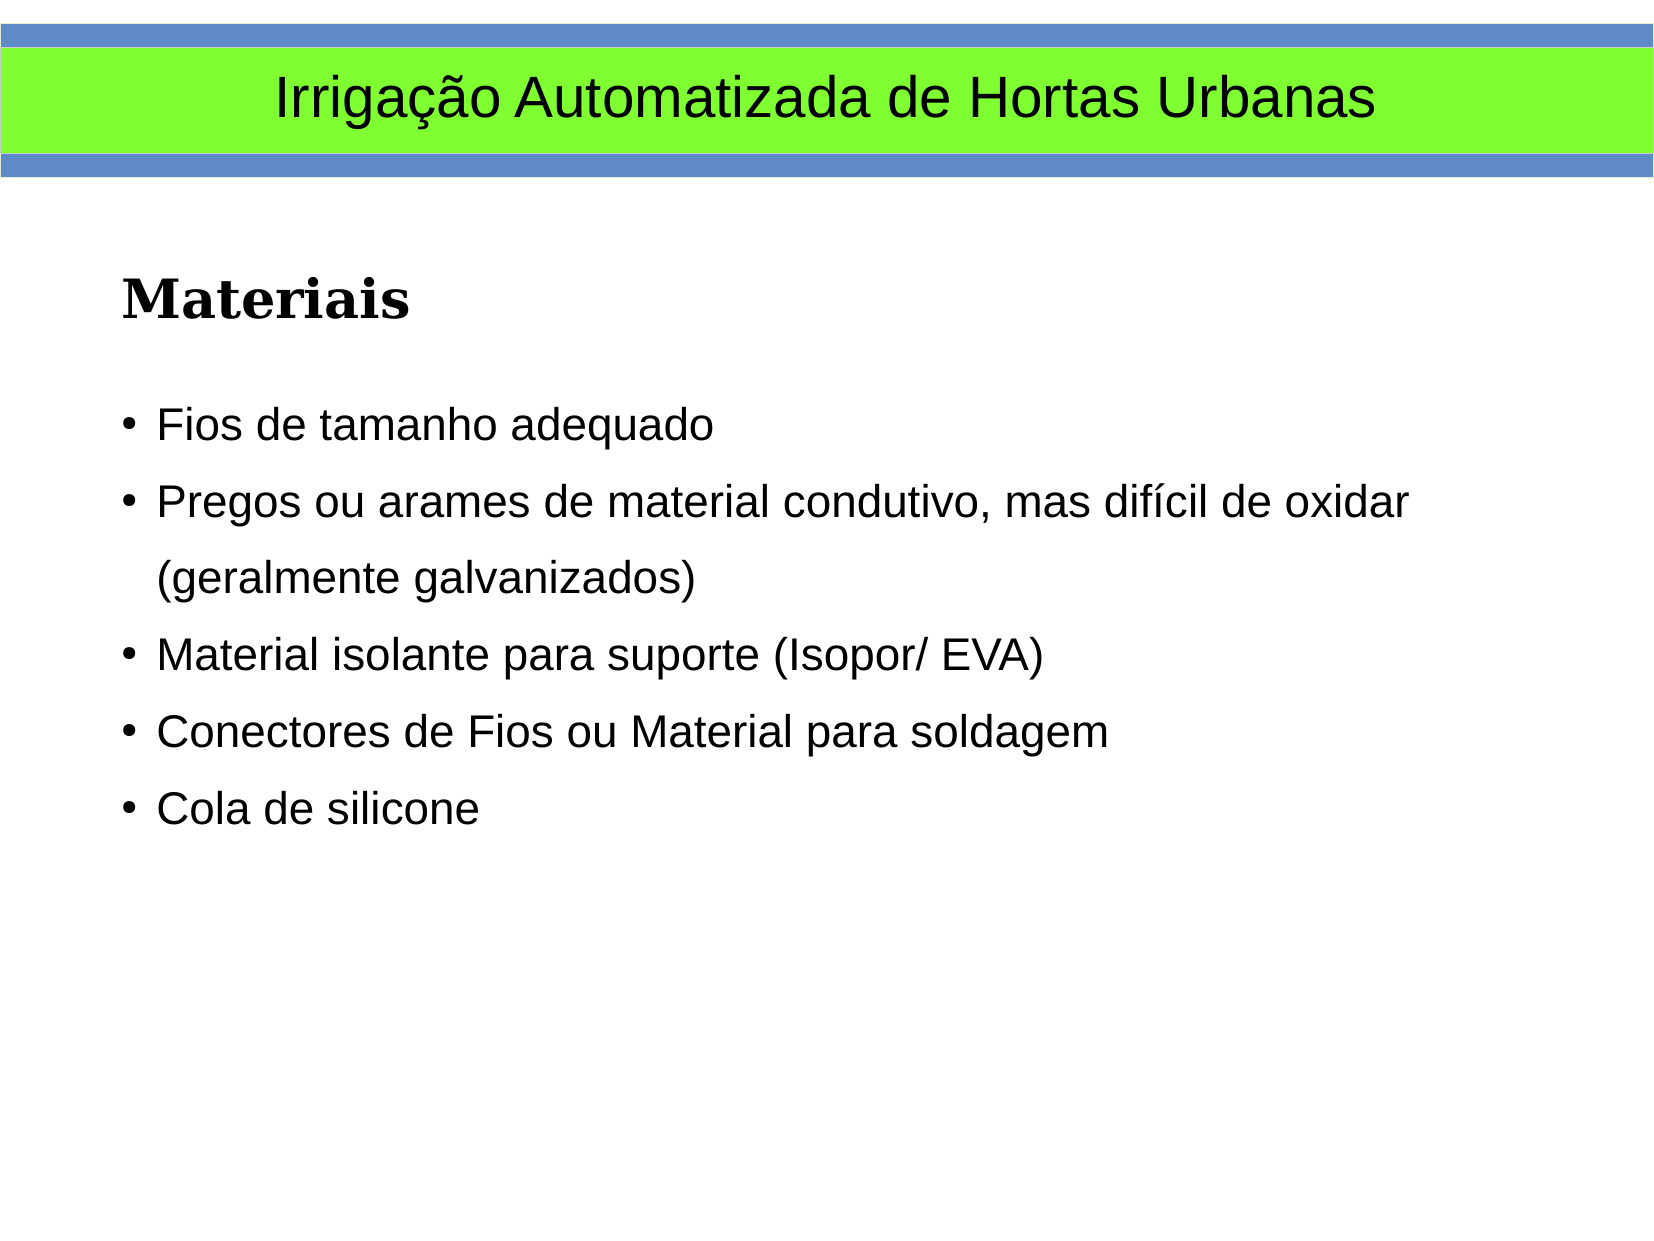

# Irrigação Automatizada de Hortas Urbanas
Materiais
Fios de tamanho adequado
Pregos ou arames de material condutivo, mas difícil de oxidar (geralmente galvanizados)
Material isolante para suporte (Isopor/ EVA)
Conectores de Fios ou Material para soldagem
Cola de silicone